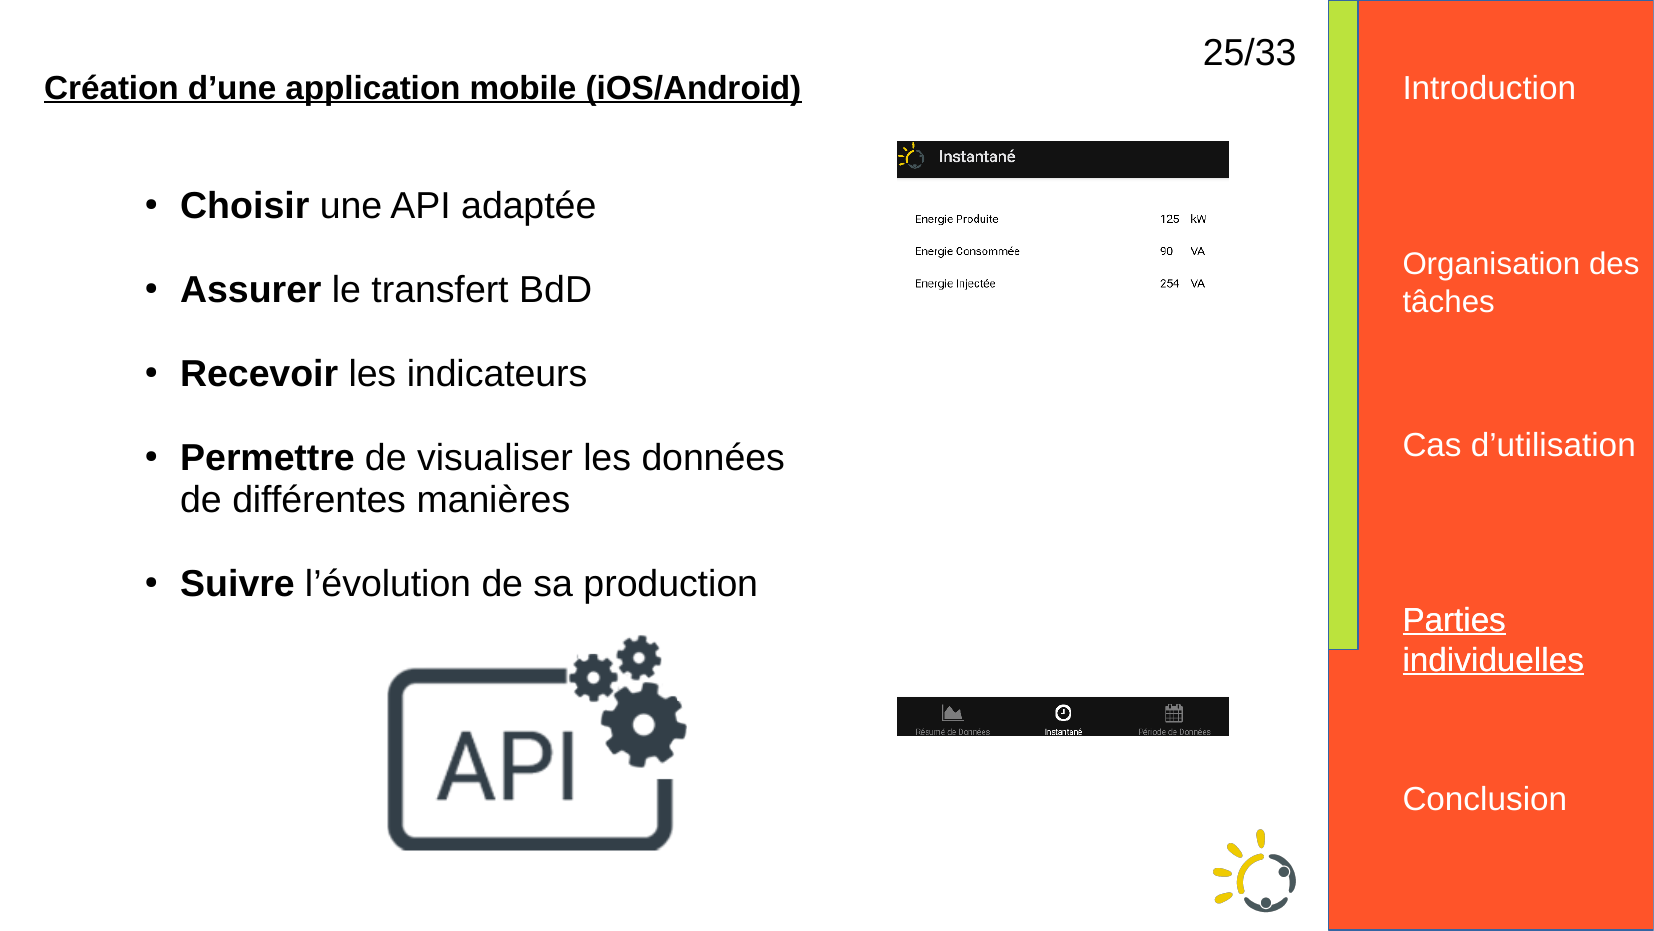

Création d’une application mobile (iOS/Android)
Choisir une API adaptée
Assurer le transfert BdD
Recevoir les indicateurs
Permettre de visualiser les données
de différentes manières
Suivre l’évolution de sa production
Parties
individuelles